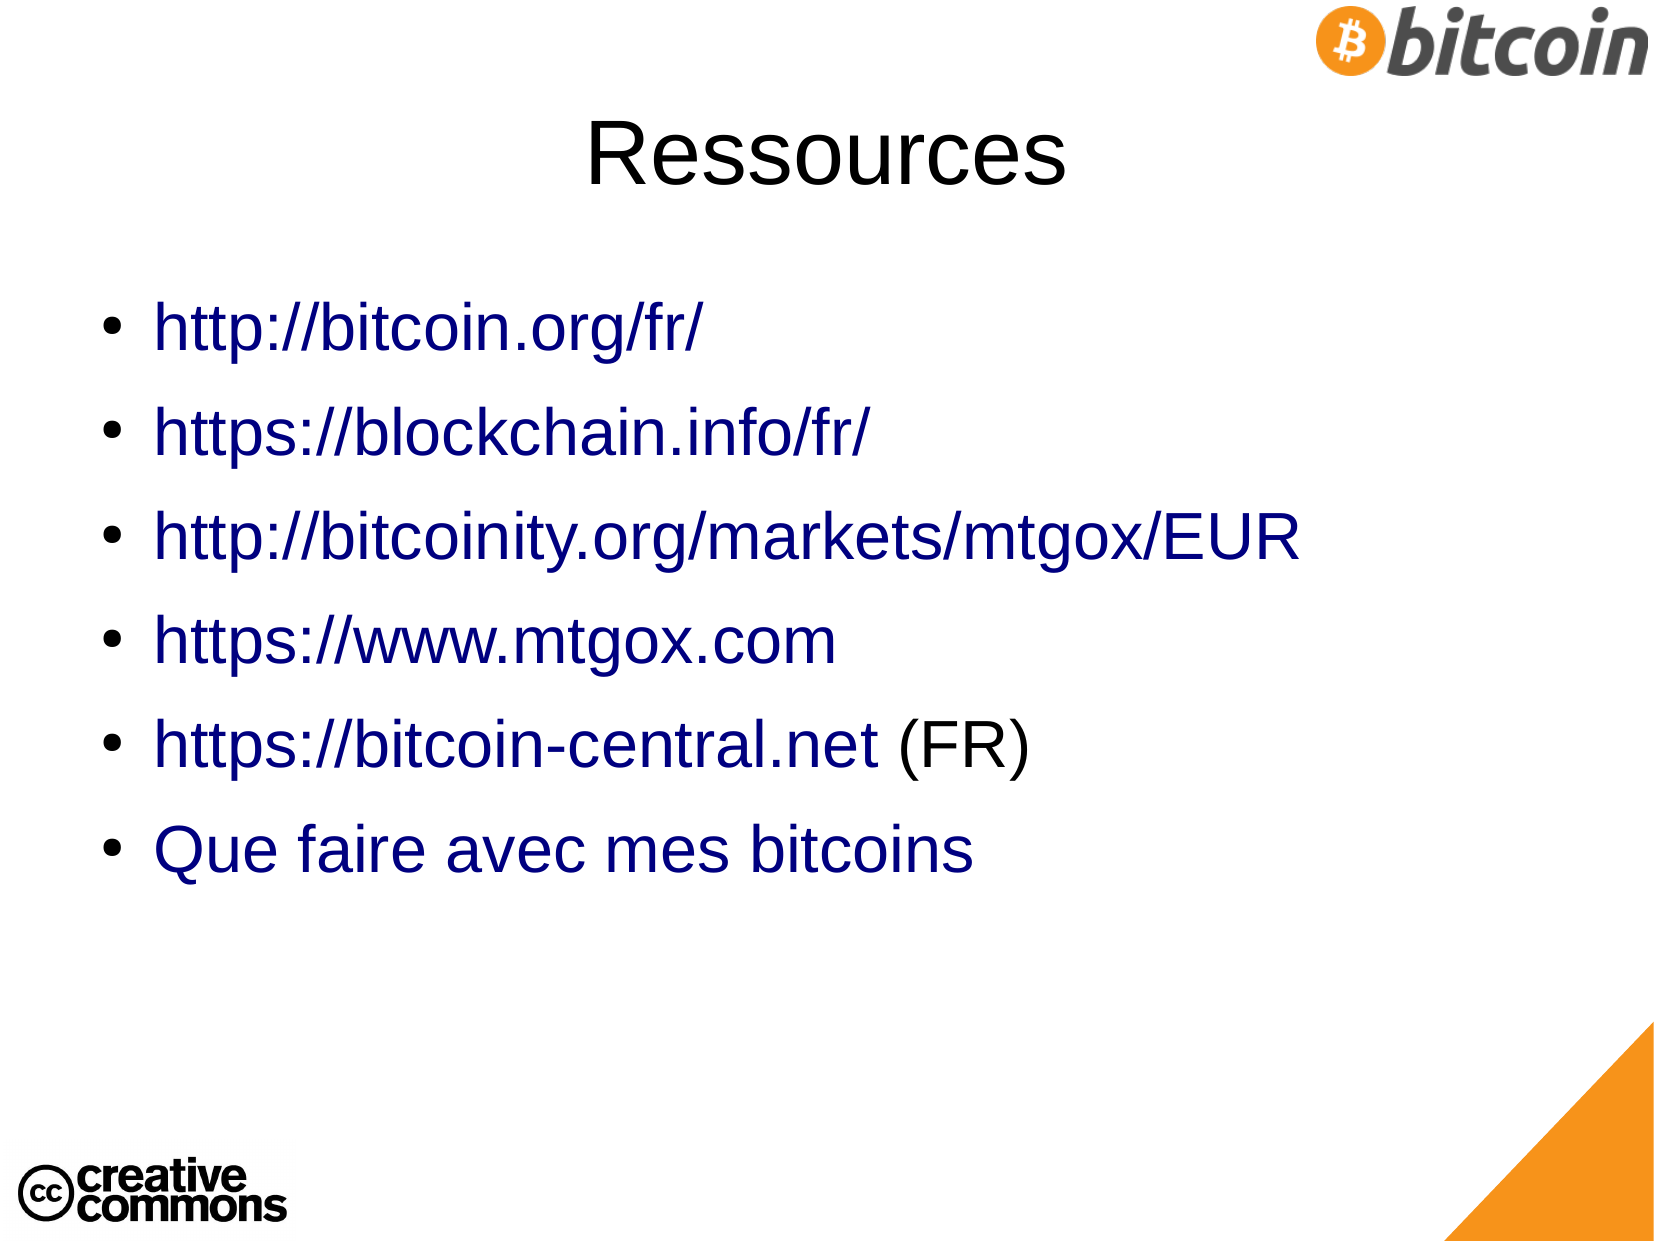

# Ressources
http://bitcoin.org/fr/
https://blockchain.info/fr/
http://bitcoinity.org/markets/mtgox/EUR
https://www.mtgox.com
https://bitcoin-central.net (FR)
Que faire avec mes bitcoins